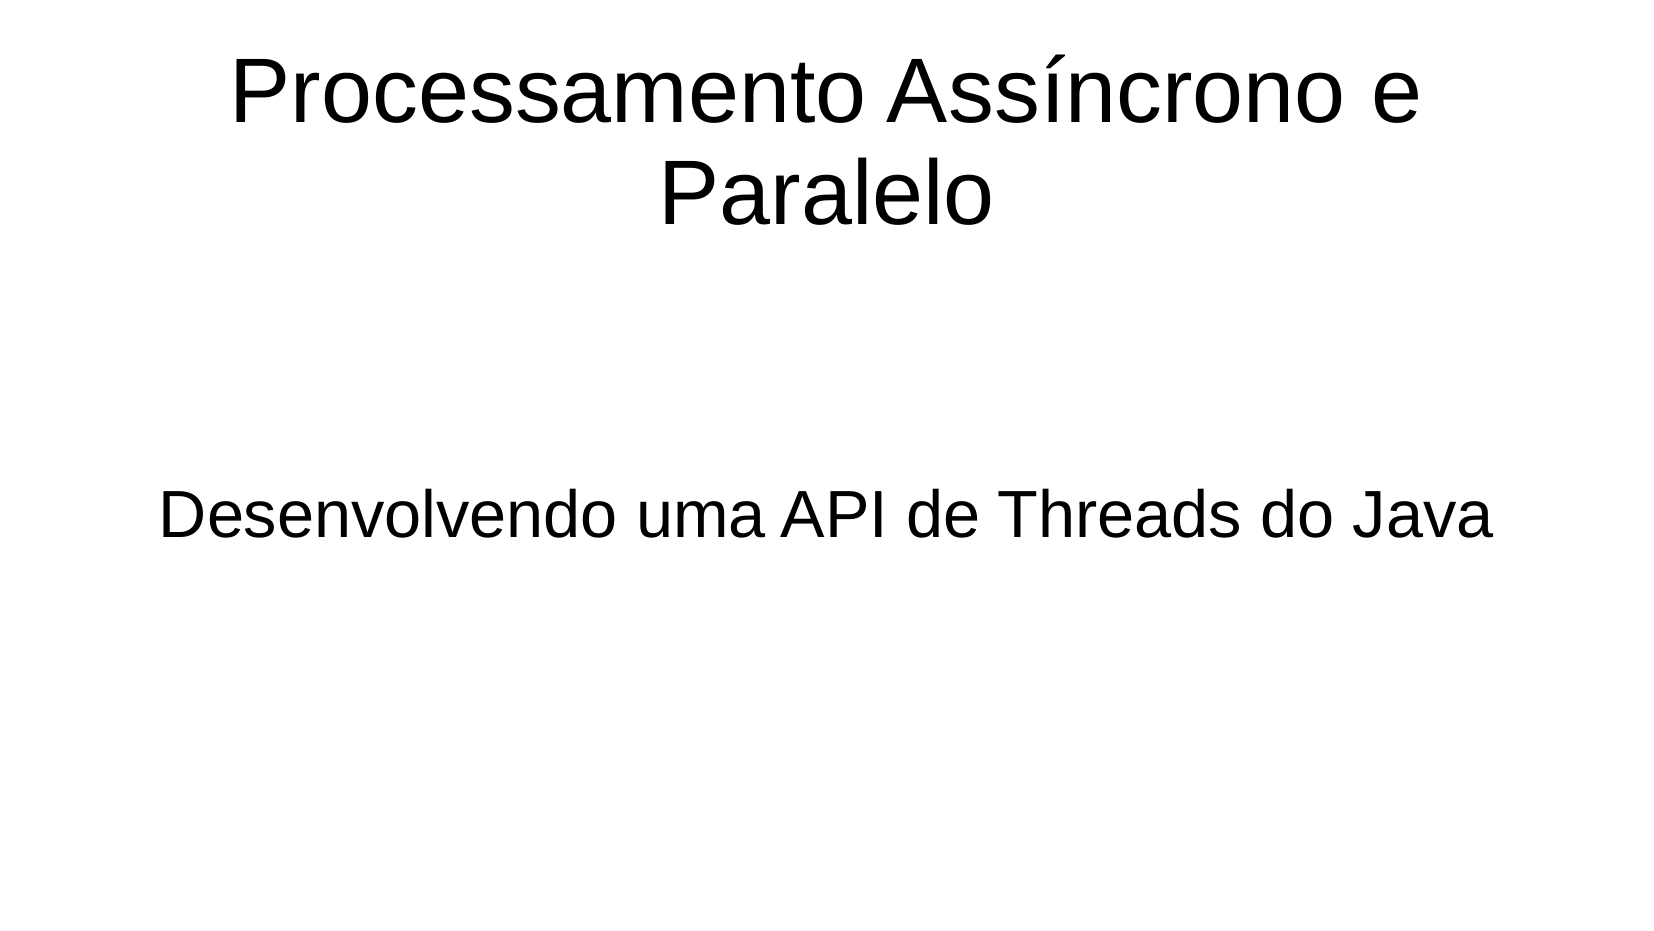

# Processamento Assíncrono e Paralelo
Desenvolvendo uma API de Threads do Java